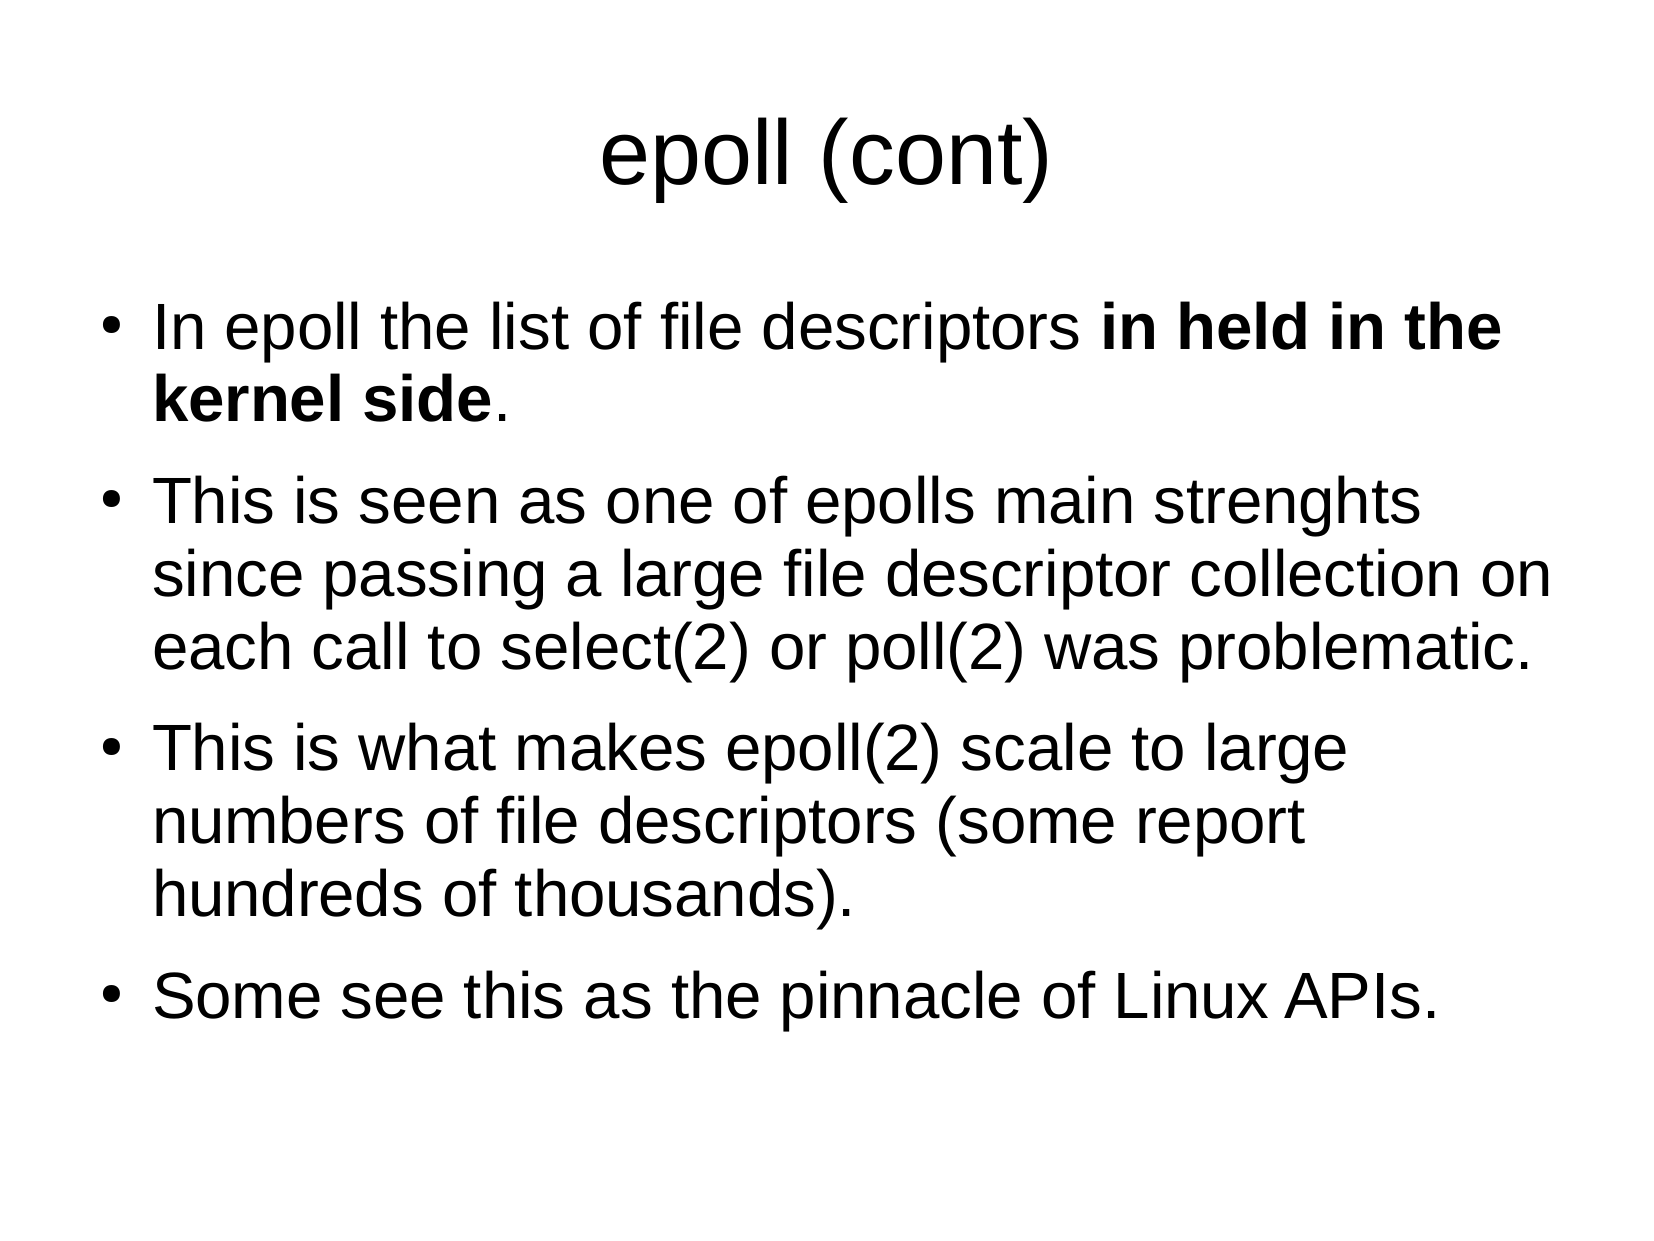

# epoll (cont)
In epoll the list of file descriptors in held in the kernel side.
This is seen as one of epolls main strenghts since passing a large file descriptor collection on each call to select(2) or poll(2) was problematic.
This is what makes epoll(2) scale to large numbers of file descriptors (some report hundreds of thousands).
Some see this as the pinnacle of Linux APIs.